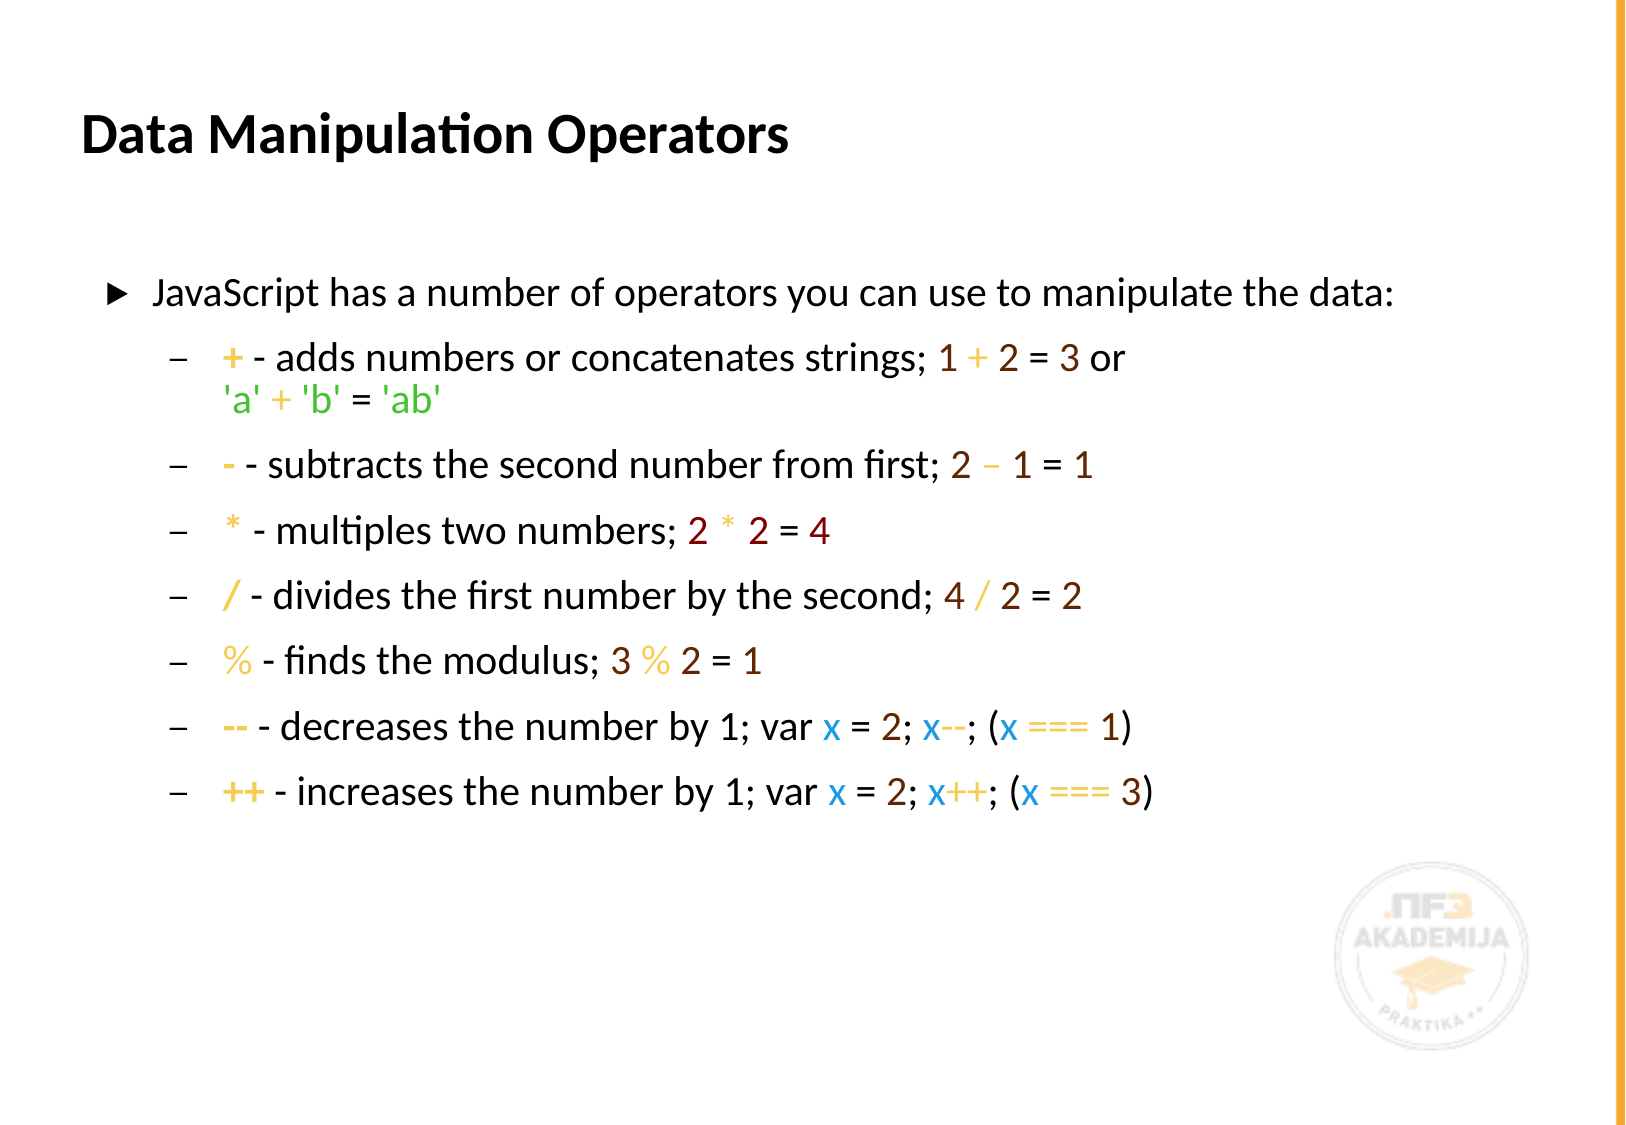

# Data Manipulation Operators
JavaScript has a number of operators you can use to manipulate the data:
+ - adds numbers or concatenates strings; 1 + 2 = 3 or
'a' + 'b' = 'ab'
- - subtracts the second number from first; 2 – 1 = 1
* - multiples two numbers; 2 * 2 = 4
/ - divides the first number by the second; 4 / 2 = 2
% - finds the modulus; 3 % 2 = 1
-- - decreases the number by 1; var x = 2; x--; (x === 1)
++ - increases the number by 1; var x = 2; x++; (x === 3)